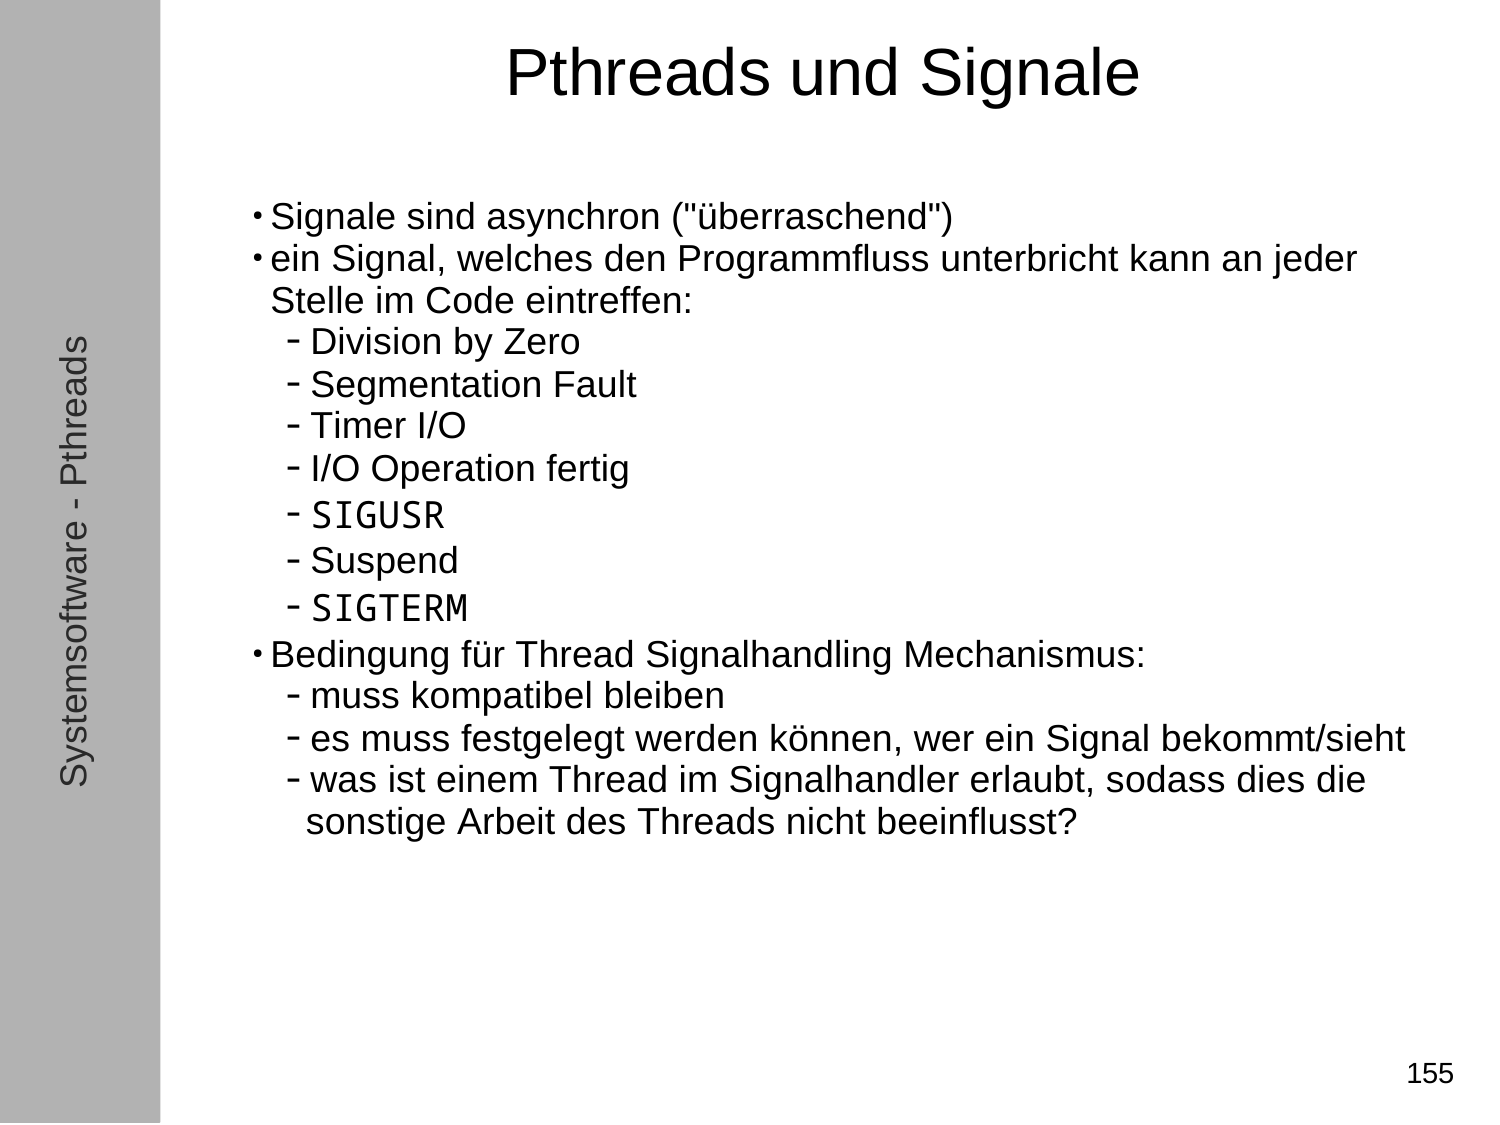

Pthreads und Signale
Signale sind asynchron ("überraschend")
ein Signal, welches den Programmfluss unterbricht kann an jeder Stelle im Code eintreffen:
Division by Zero
Segmentation Fault
Timer I/O
I/O Operation fertig
SIGUSR
Suspend
SIGTERM
Bedingung für Thread Signalhandling Mechanismus:
muss kompatibel bleiben
es muss festgelegt werden können, wer ein Signal bekommt/sieht
was ist einem Thread im Signalhandler erlaubt, sodass dies die sonstige Arbeit des Threads nicht beeinflusst?
Systemsoftware - Pthreads